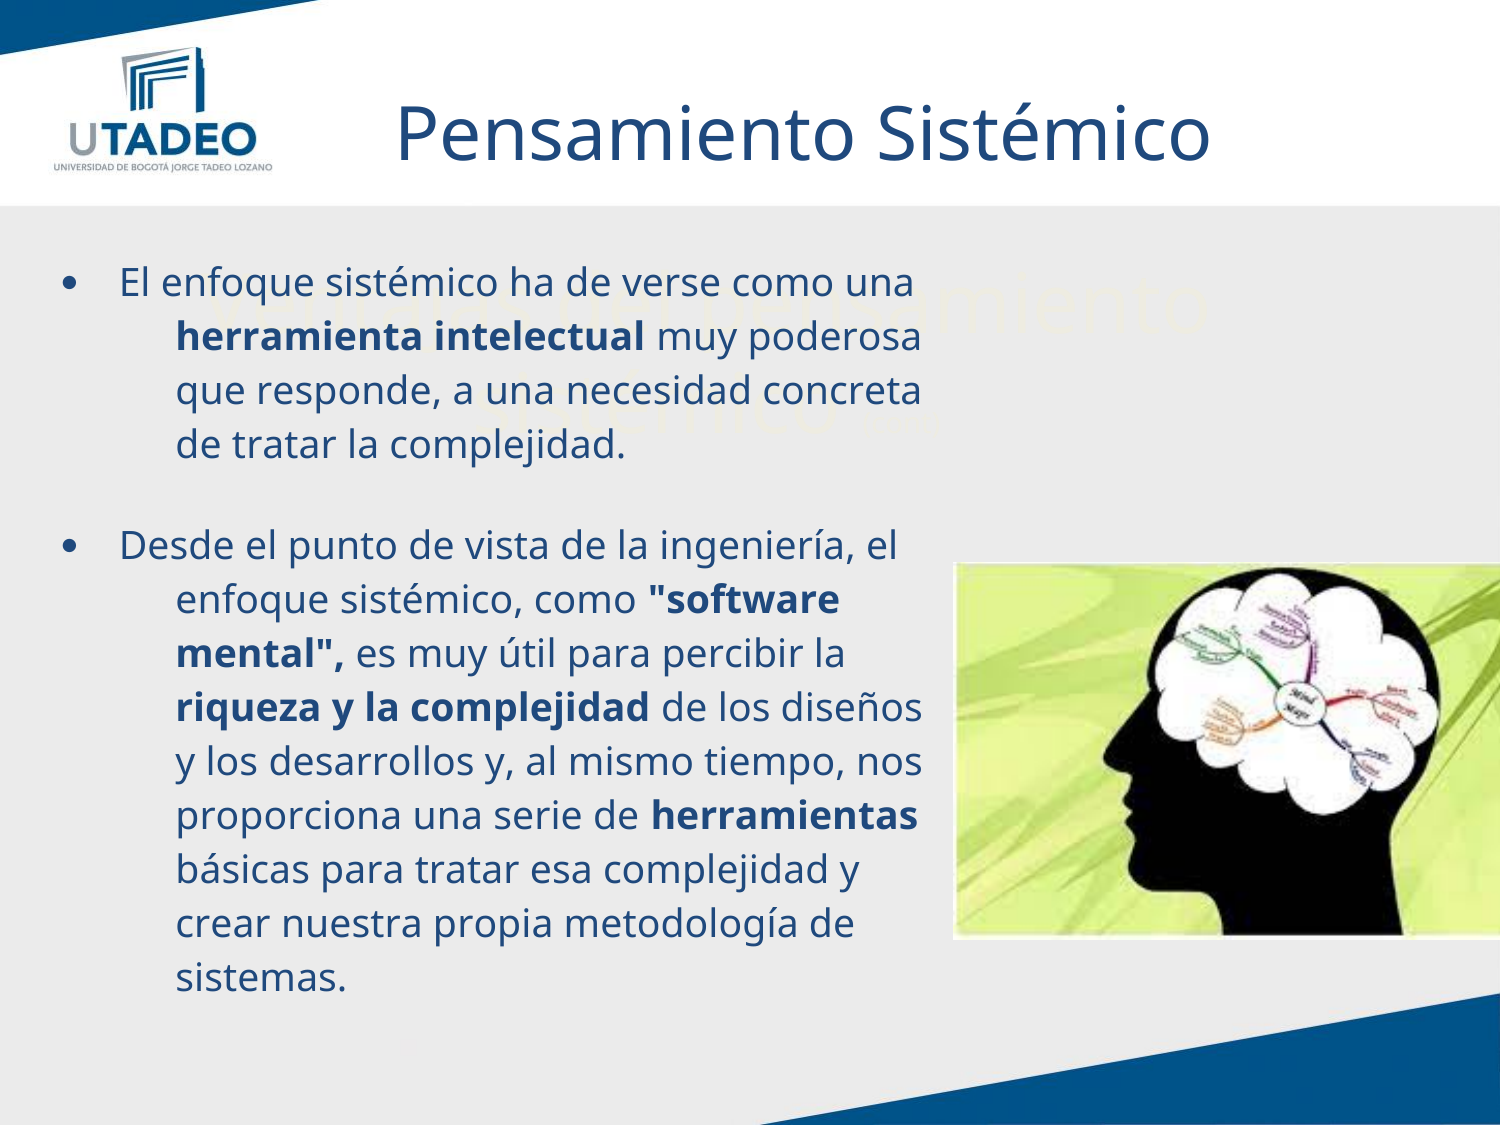

Pensamiento Sistémico
El enfoque sistémico ha de verse como una herramienta intelectual muy poderosa que responde, a una necesidad concreta de tratar la complejidad.
Desde el punto de vista de la ingeniería, el enfoque sistémico, como "software mental", es muy útil para percibir la riqueza y la complejidad de los diseños y los desarrollos y, al mismo tiempo, nos proporciona una serie de herramientas básicas para tratar esa complejidad y crear nuestra propia metodología de sistemas.
# Ventajas del pensamiento sistémico (cont)